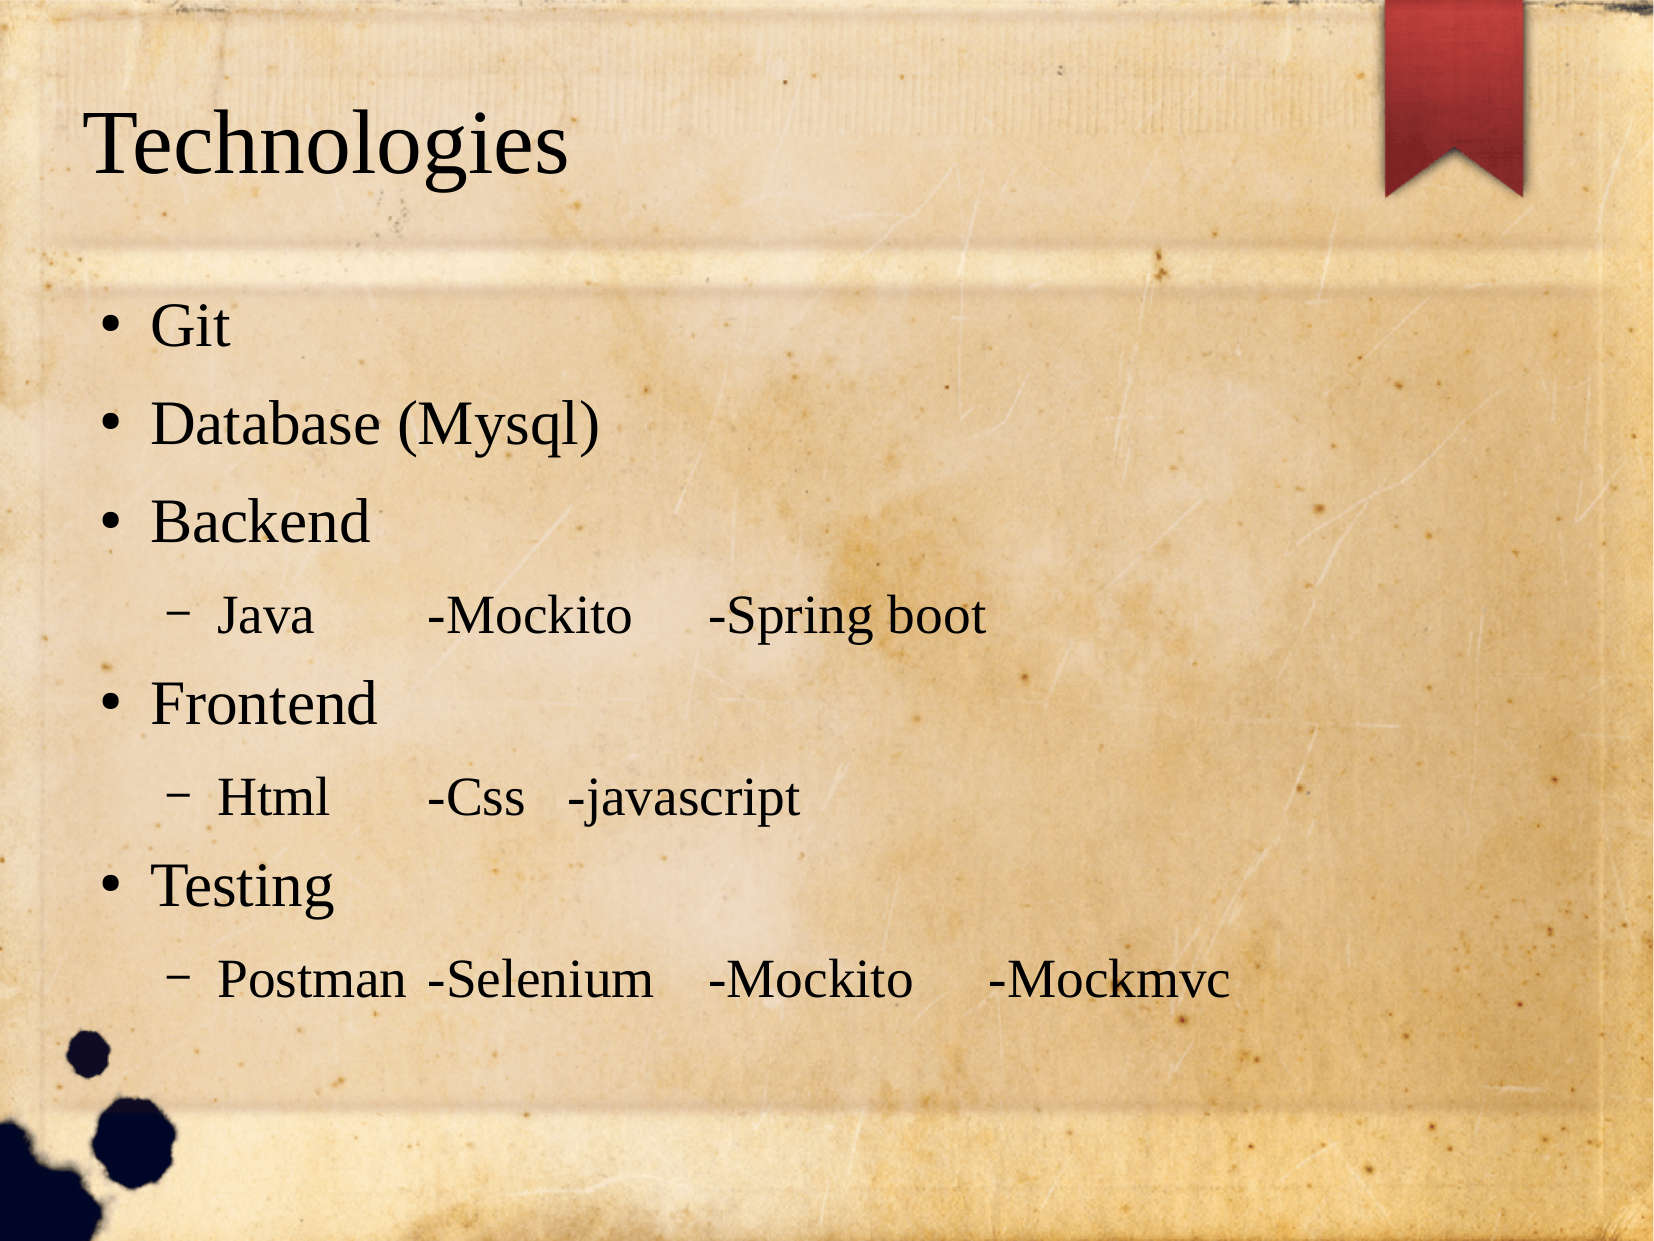

# Technologies
Git
Database (Mysql)
Backend
Java							-Mockito								-Spring boot
Frontend
Html							-Css			-javascript
Testing
Postman																	-Selenium	-Mockito					-Mockmvc